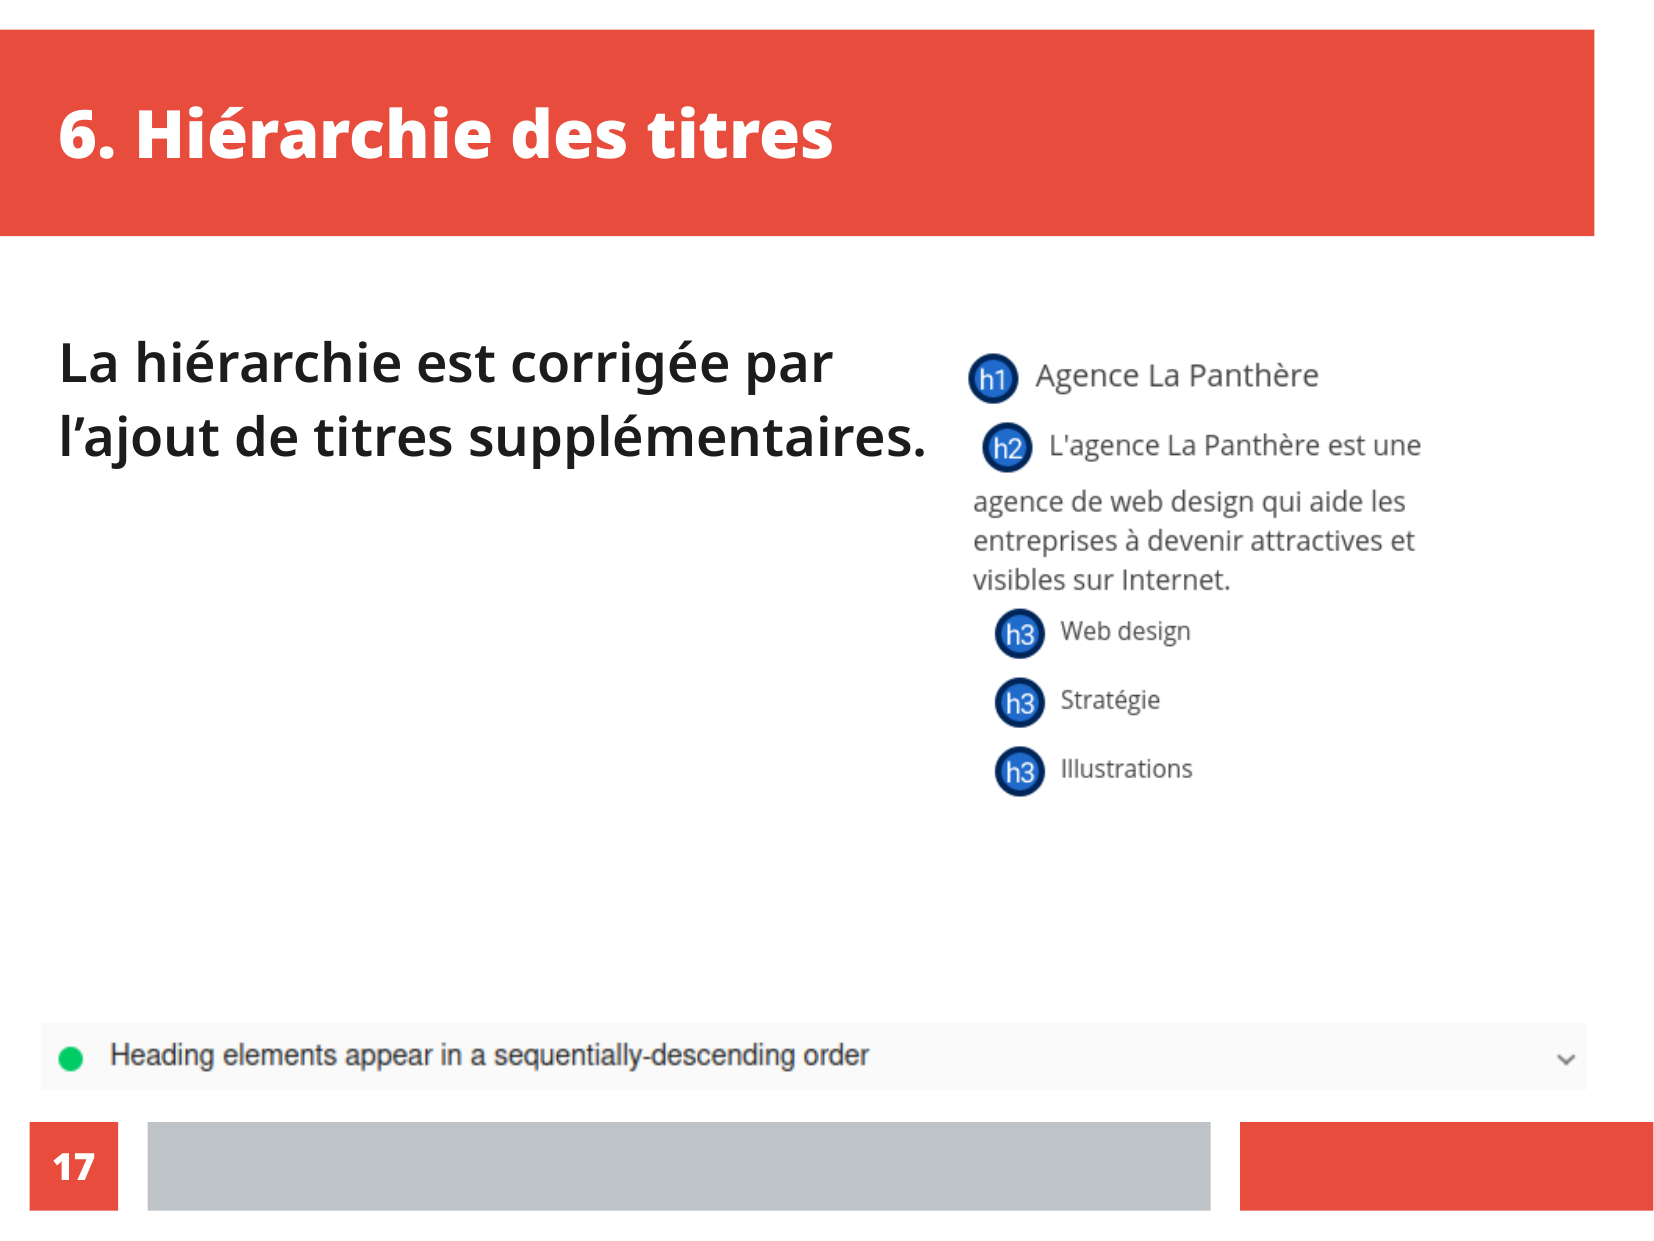

# 6. Hiérarchie des titres
La hiérarchie est corrigée par l’ajout de titres supplémentaires.
17